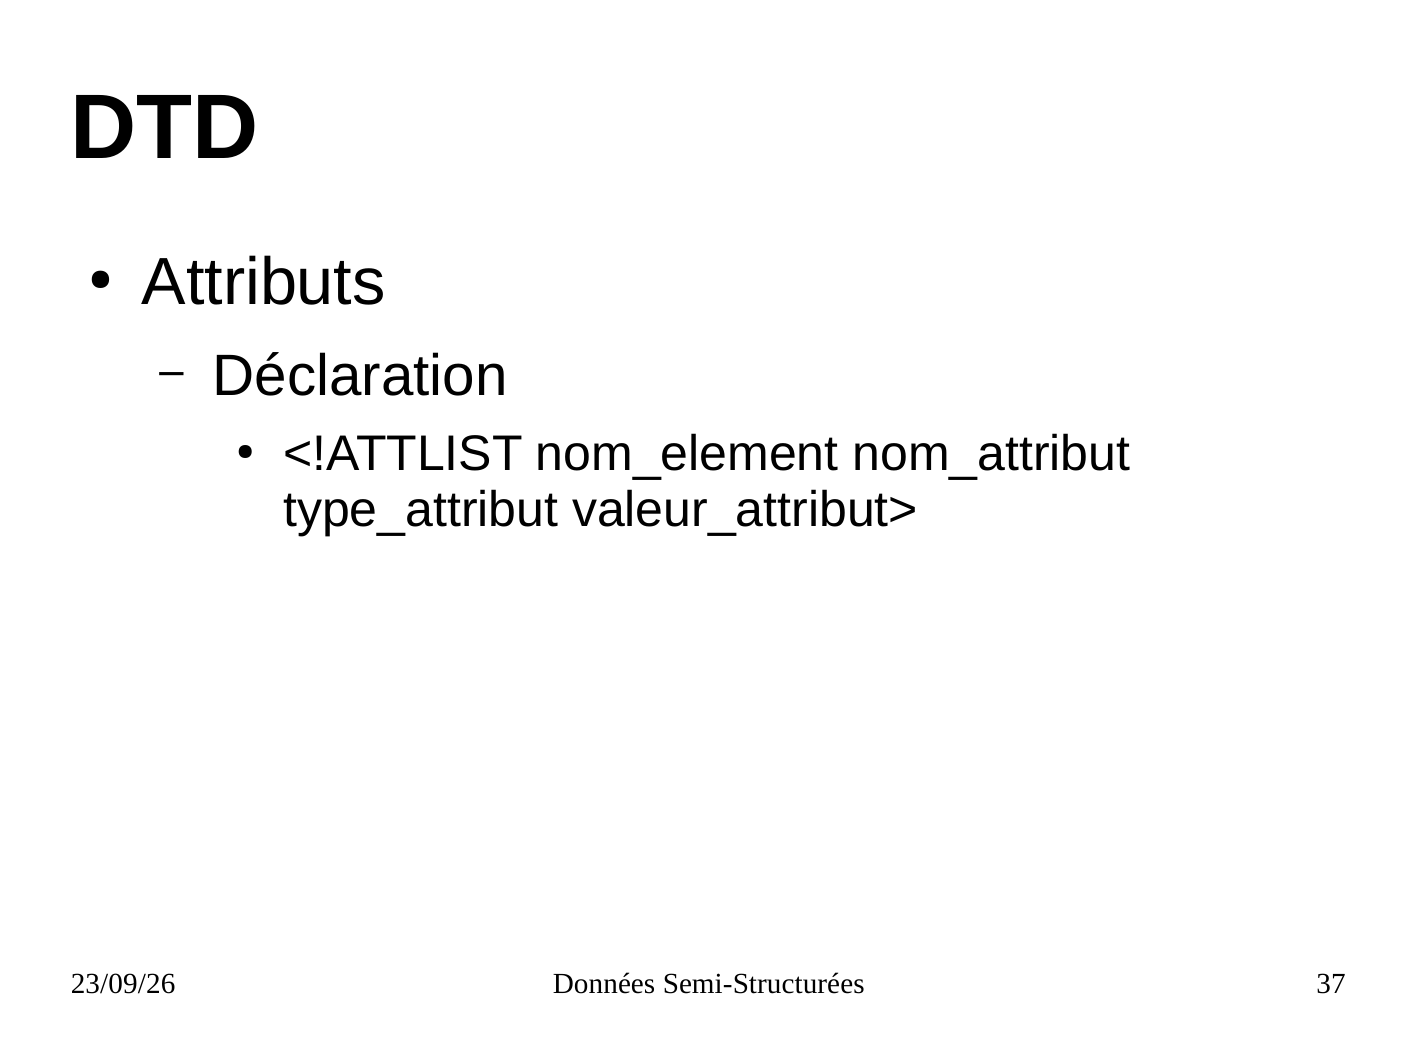

# DTD
Attributs
Déclaration
<!ATTLIST nom_element nom_attribut type_attribut valeur_attribut>
Données Semi-Structurées
37